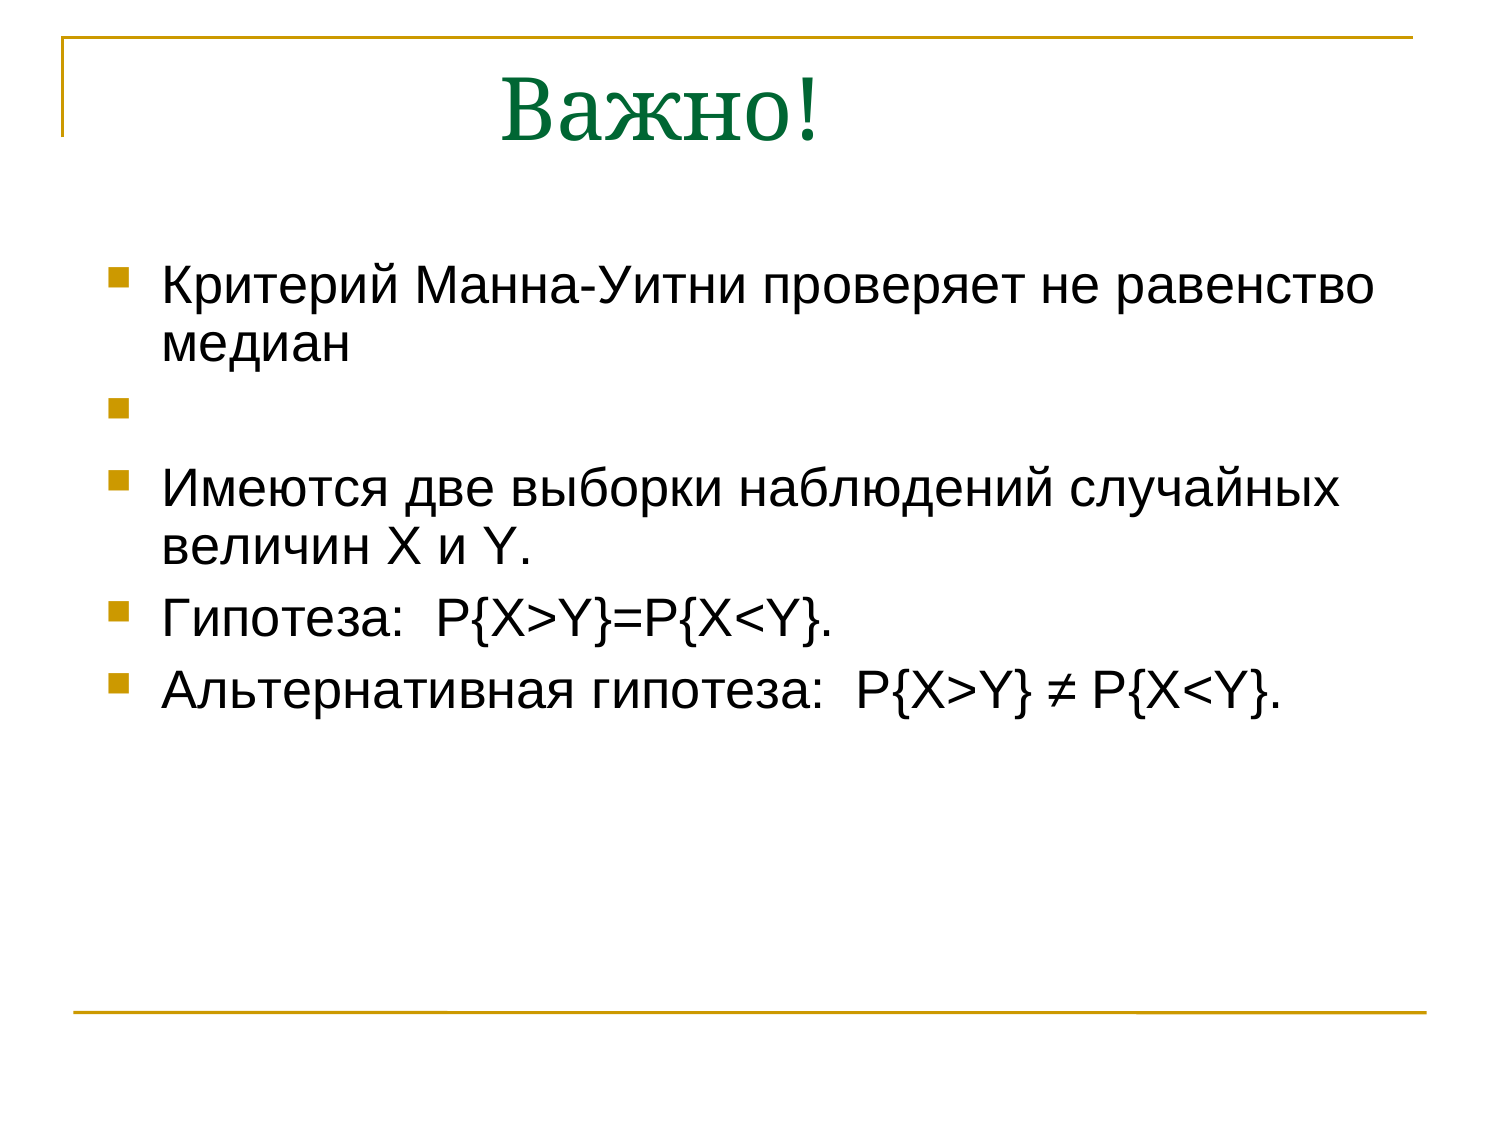

# Важно!
Критерий Манна-Уитни проверяет не равенство медиан
Имеются две выборки наблюдений случайных величин Х и Y.
Гипотеза: P{X>Y}=P{X<Y}.
Альтернативная гипотеза: P{X>Y} ≠ P{X<Y}.